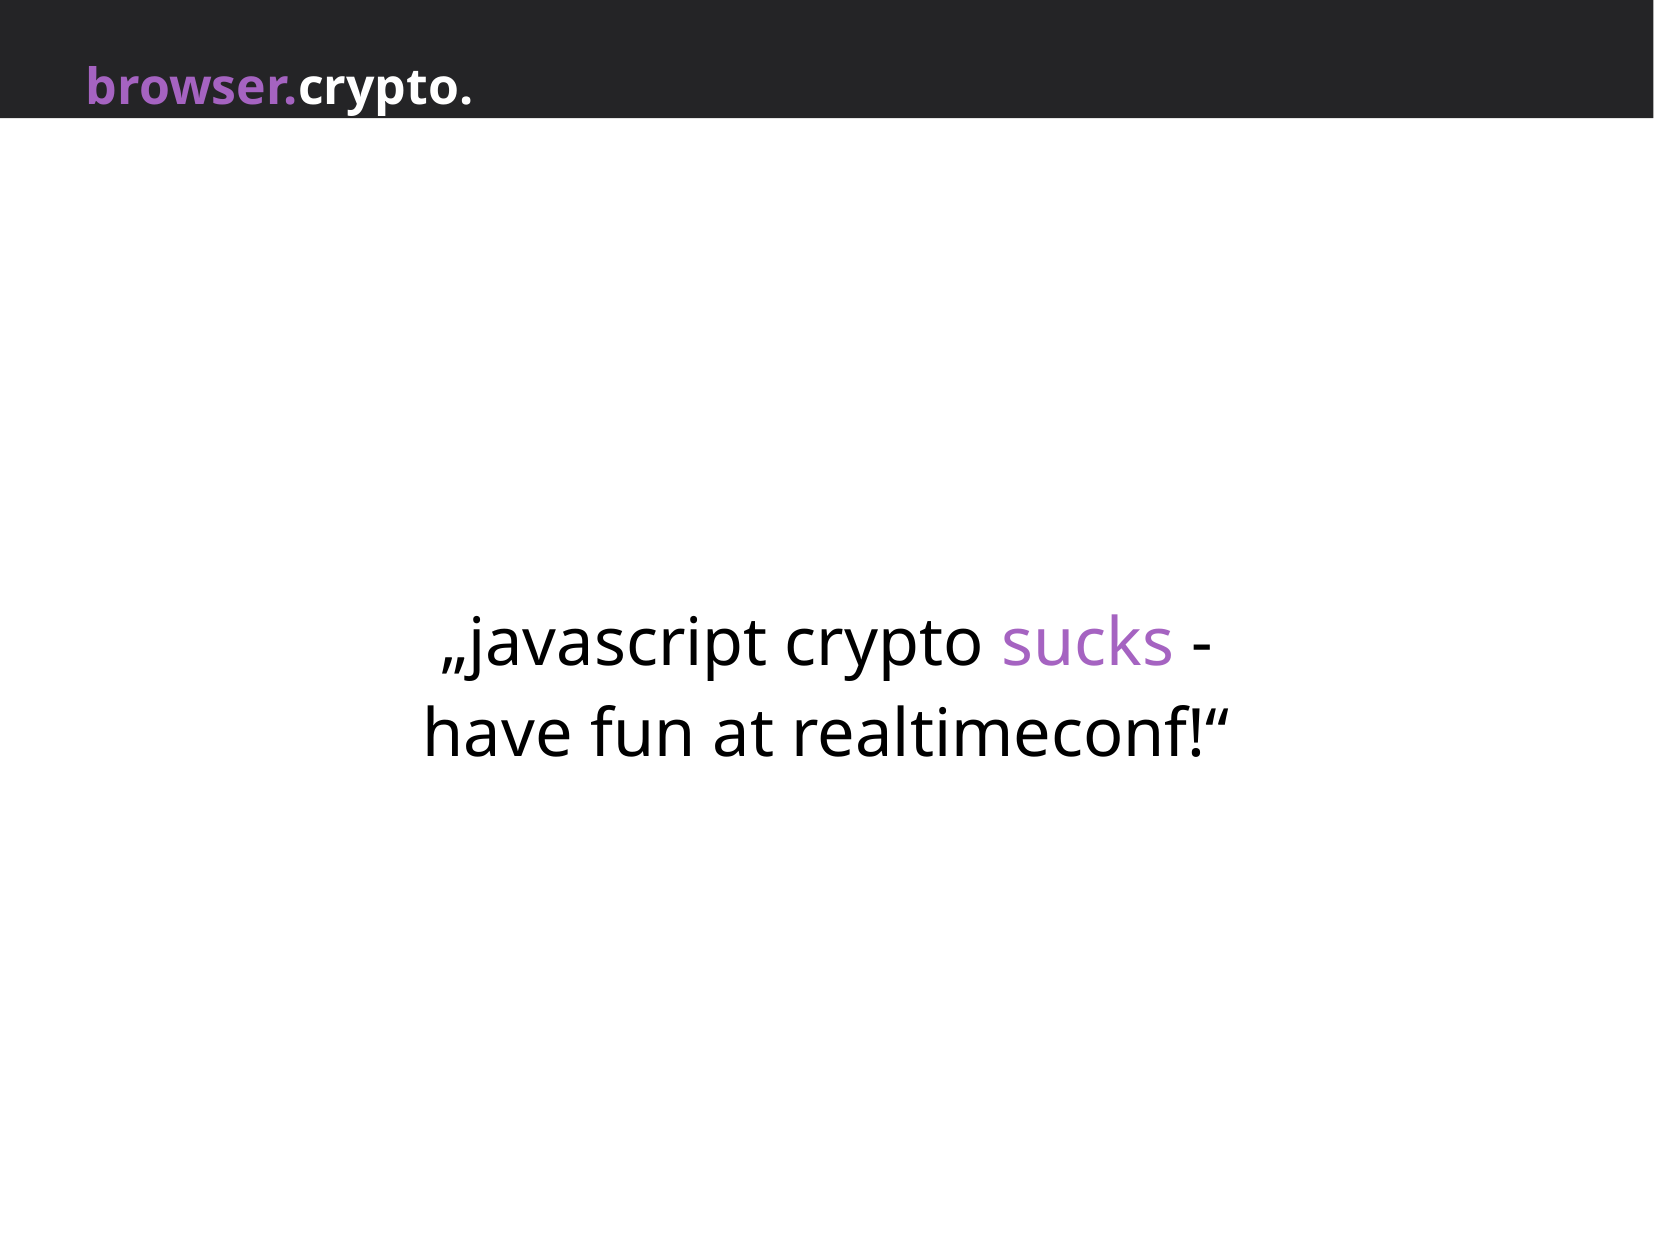

browser.crypto.
„javascript crypto sucks -
have fun at realtimeconf!“